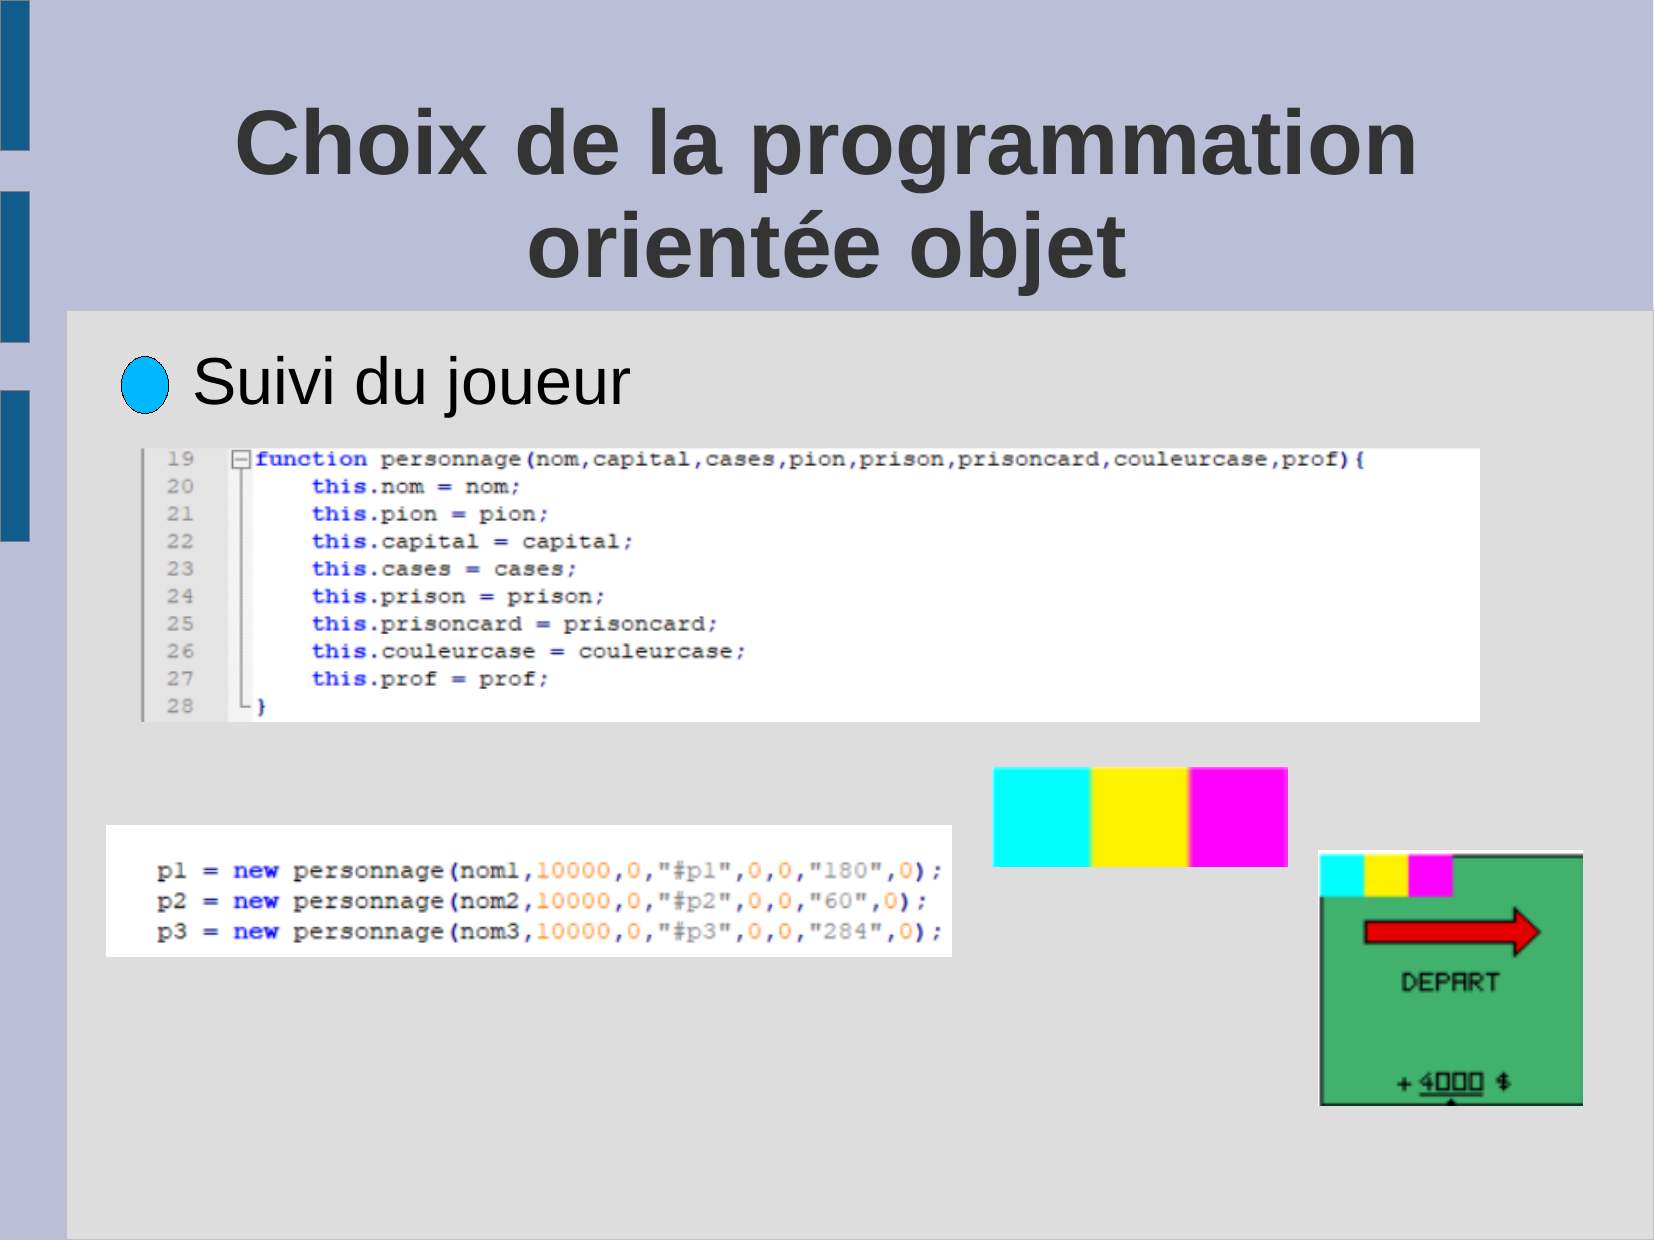

# Choix de la programmation orientée objet
Suivi du joueur